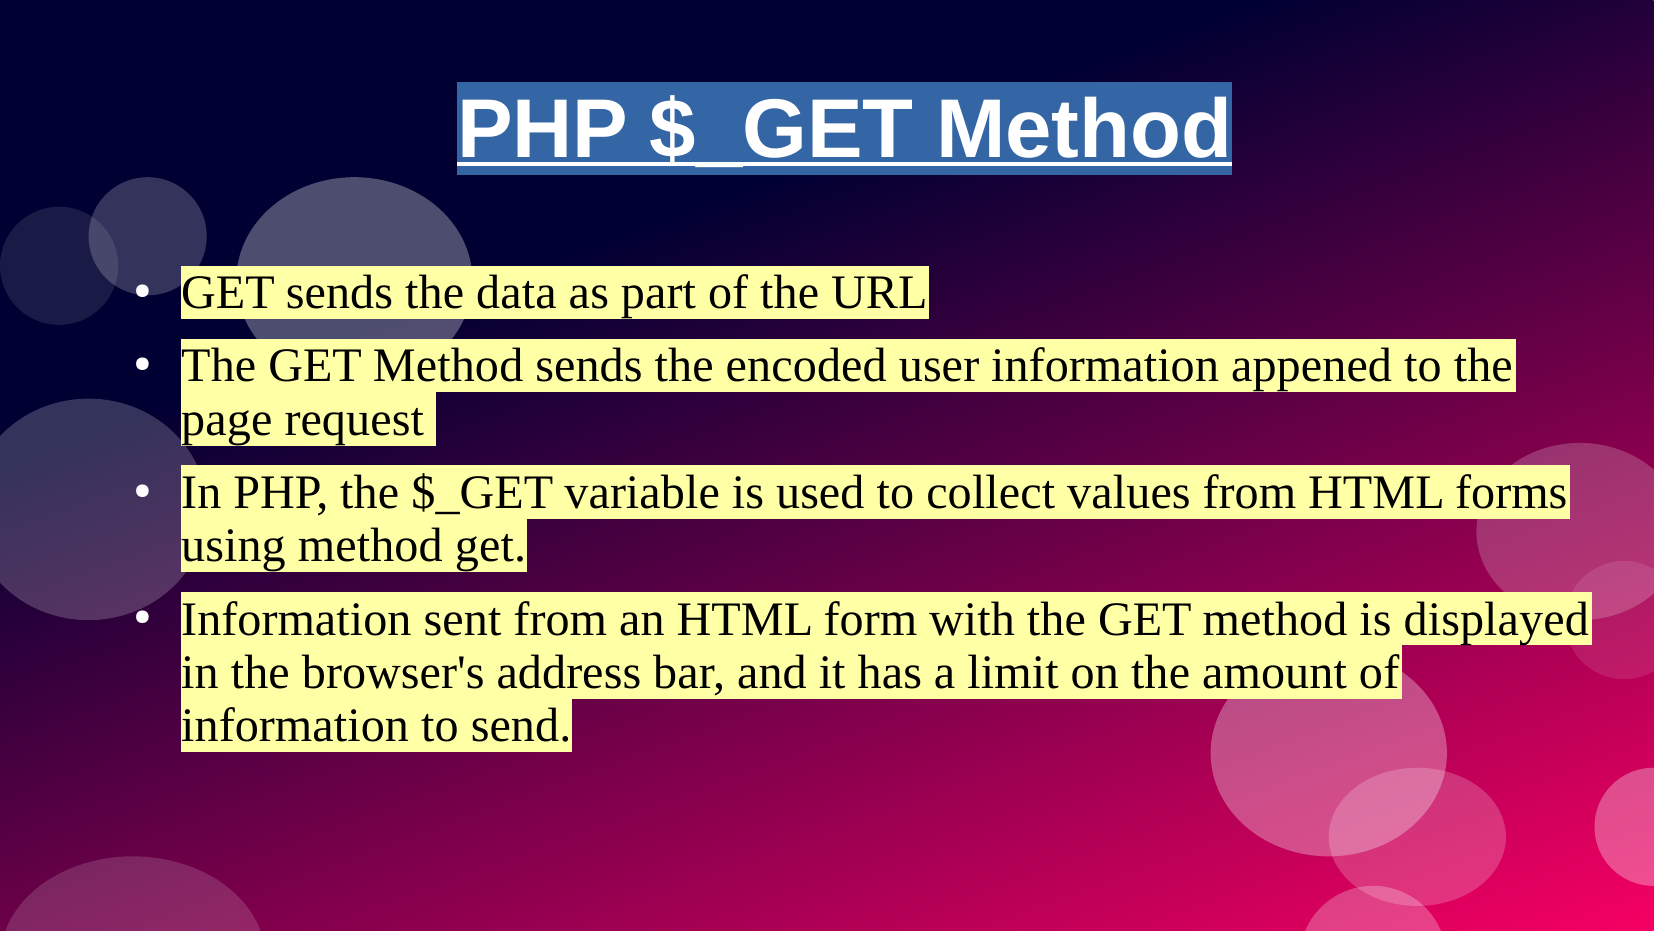

# PHP $_GET Method
GET sends the data as part of the URL
The GET Method sends the encoded user information appened to the page request
In PHP, the $_GET variable is used to collect values from HTML forms using method get.
Information sent from an HTML form with the GET method is displayed in the browser's address bar, and it has a limit on the amount of information to send.